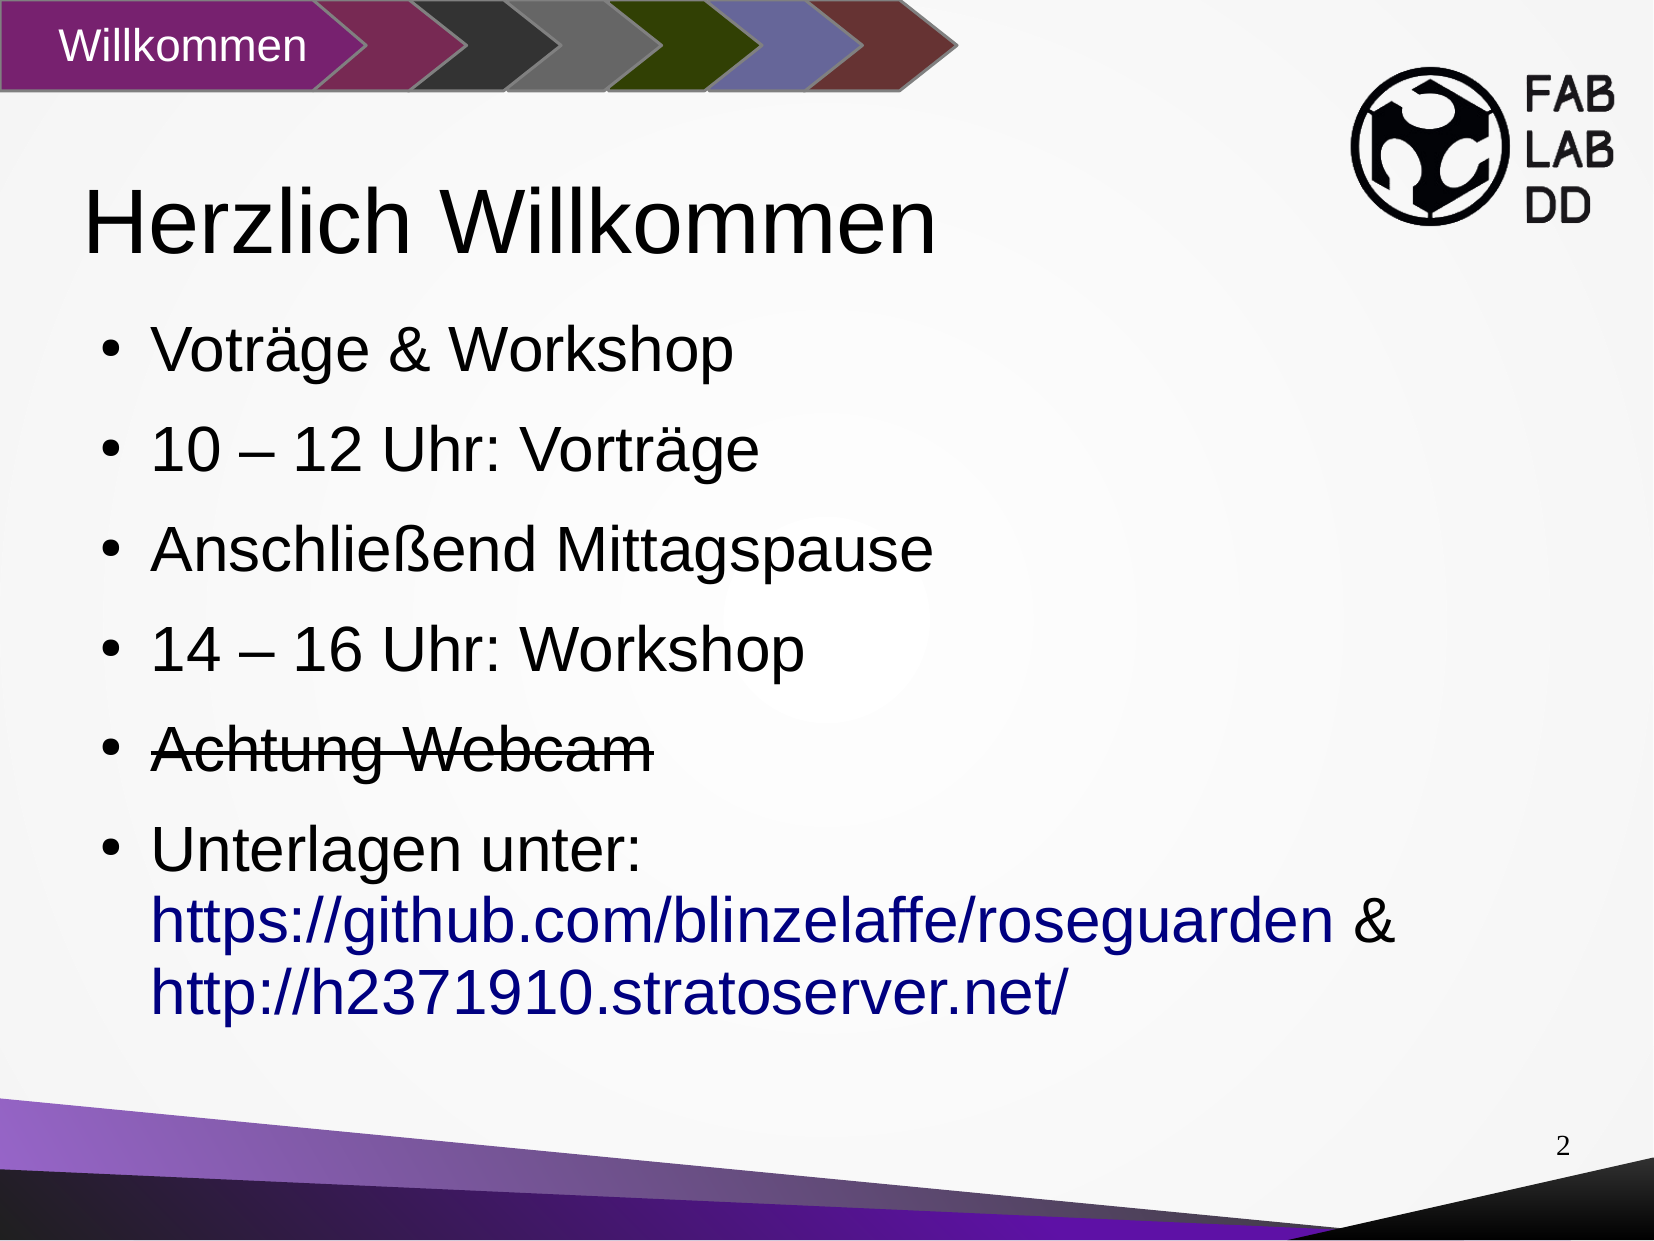

Willkommen
# Herzlich Willkommen
Voträge & Workshop
10 – 12 Uhr: Vorträge
Anschließend Mittagspause
14 – 16 Uhr: Workshop
Achtung Webcam
Unterlagen unter:https://github.com/blinzelaffe/roseguarden & http://h2371910.stratoserver.net/